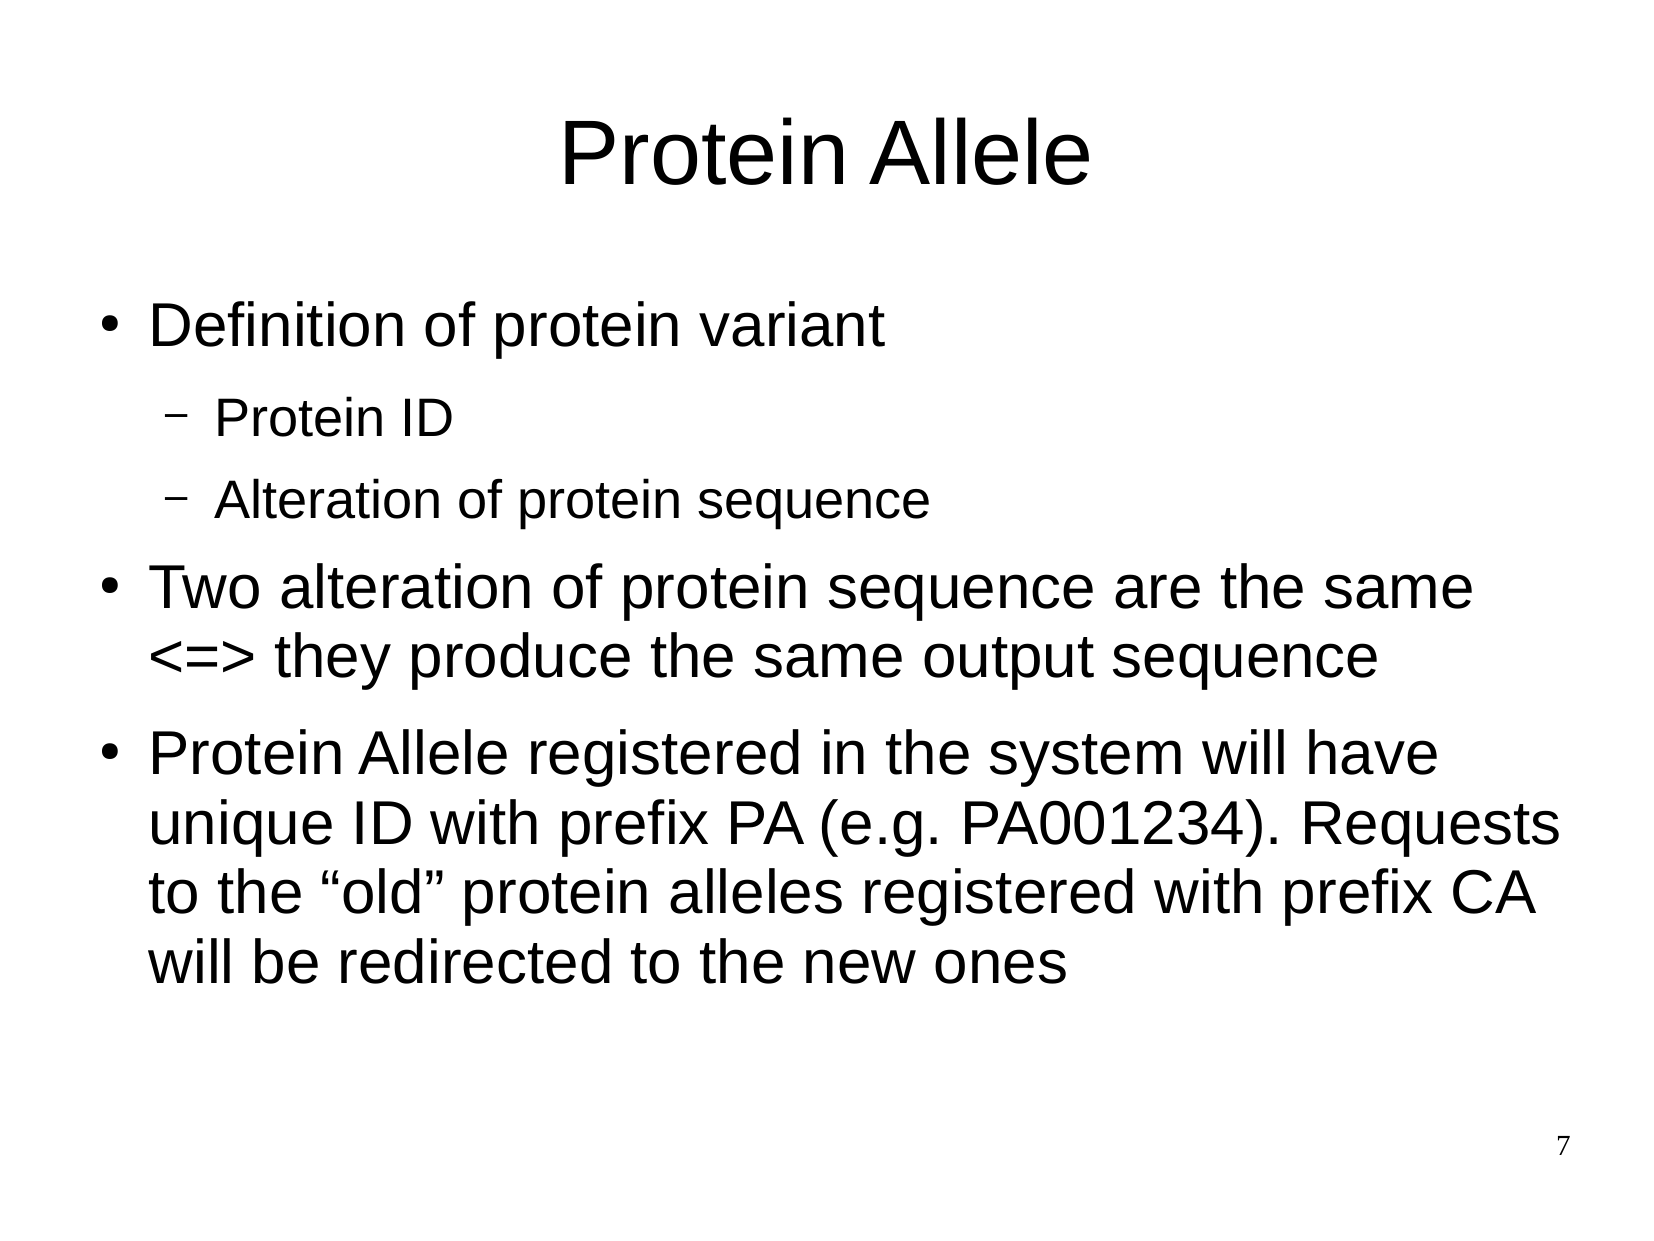

# Protein Allele
Definition of protein variant
Protein ID
Alteration of protein sequence
Two alteration of protein sequence are the same <=> they produce the same output sequence
Protein Allele registered in the system will have unique ID with prefix PA (e.g. PA001234). Requests to the “old” protein alleles registered with prefix CA will be redirected to the new ones
7